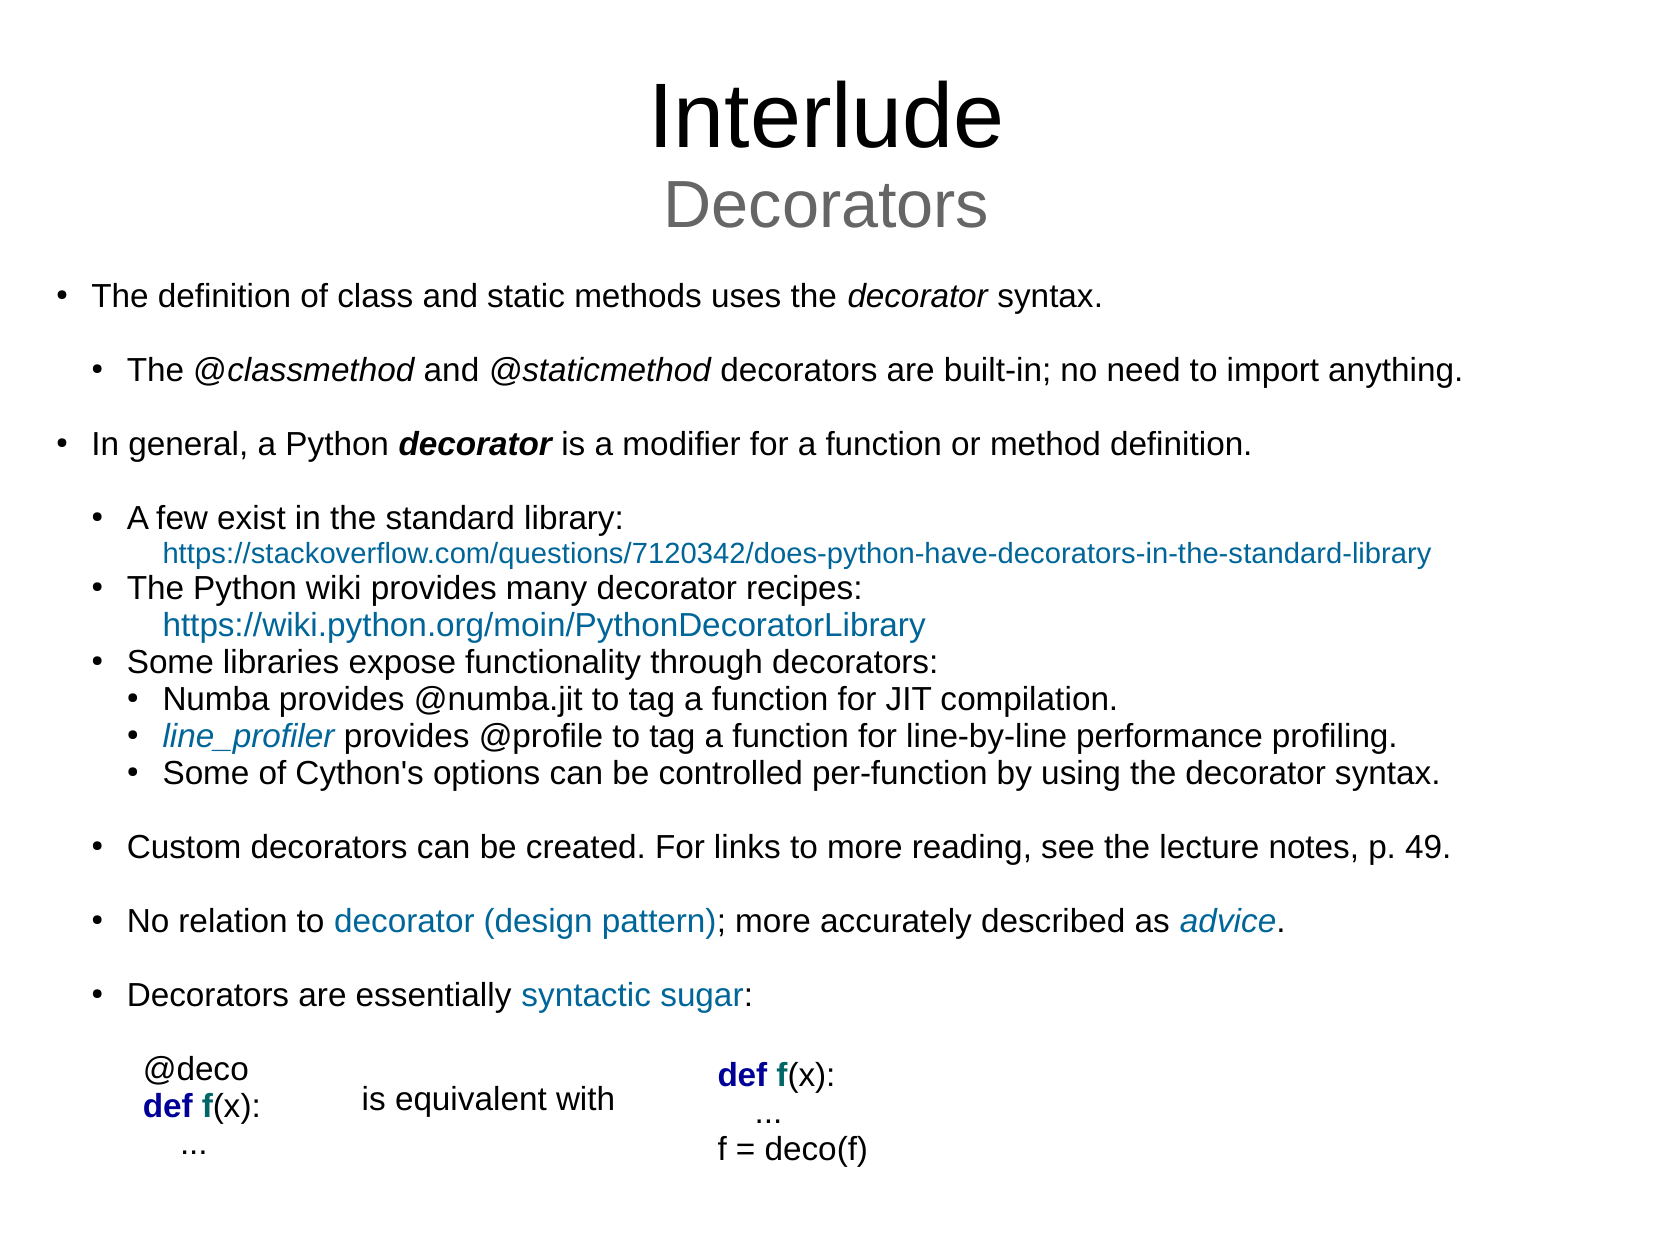

# Interlude Decorators
The definition of class and static methods uses the decorator syntax.
The @classmethod and @staticmethod decorators are built-in; no need to import anything.
In general, a Python decorator is a modifier for a function or method definition.
A few exist in the standard library:
https://stackoverflow.com/questions/7120342/does-python-have-decorators-in-the-standard-library
The Python wiki provides many decorator recipes:
https://wiki.python.org/moin/PythonDecoratorLibrary
Some libraries expose functionality through decorators:
Numba provides @numba.jit to tag a function for JIT compilation.
line_profiler provides @profile to tag a function for line-by-line performance profiling.
Some of Cython's options can be controlled per-function by using the decorator syntax.
Custom decorators can be created. For links to more reading, see the lecture notes, p. 49.
No relation to decorator (design pattern); more accurately described as advice.
Decorators are essentially syntactic sugar:
@deco
def f(x):
 ...
def f(x):
 ...
f = deco(f)
is equivalent with